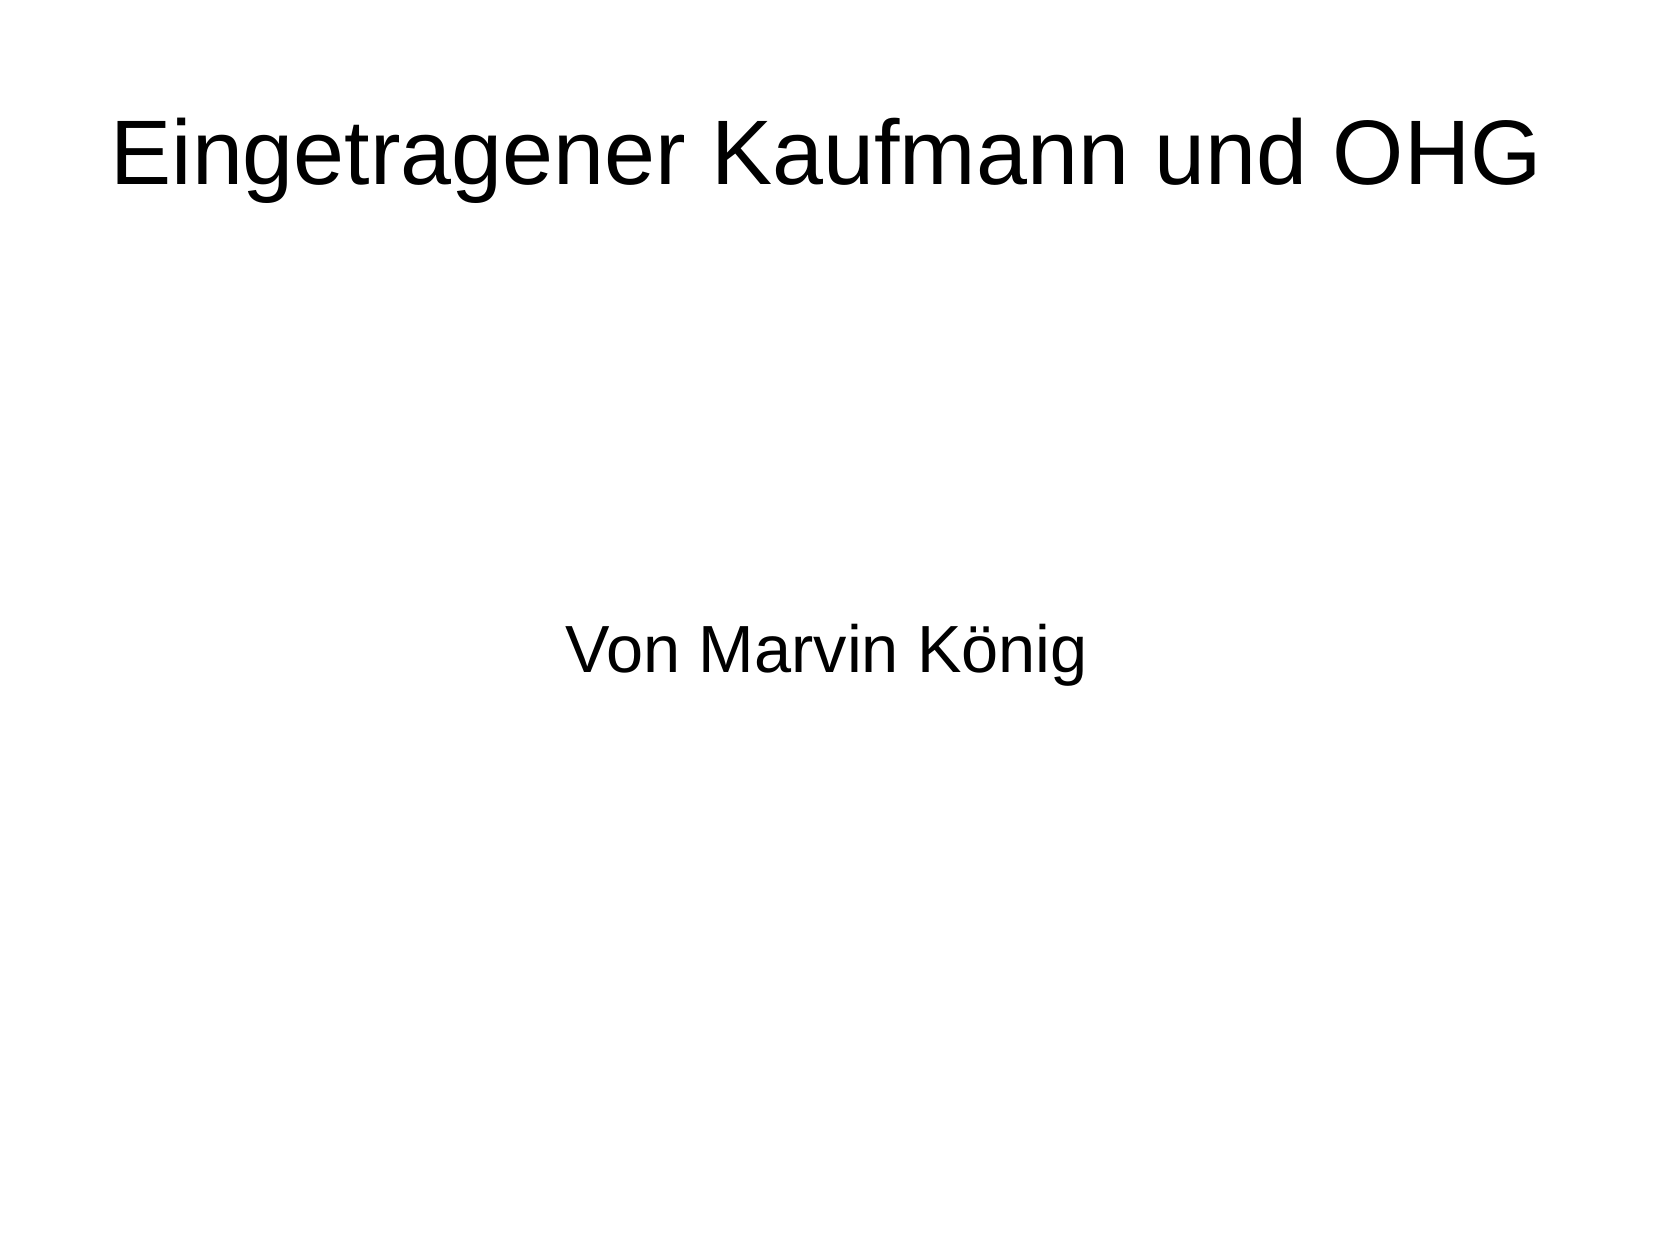

# Eingetragener Kaufmann und OHG
Von Marvin König